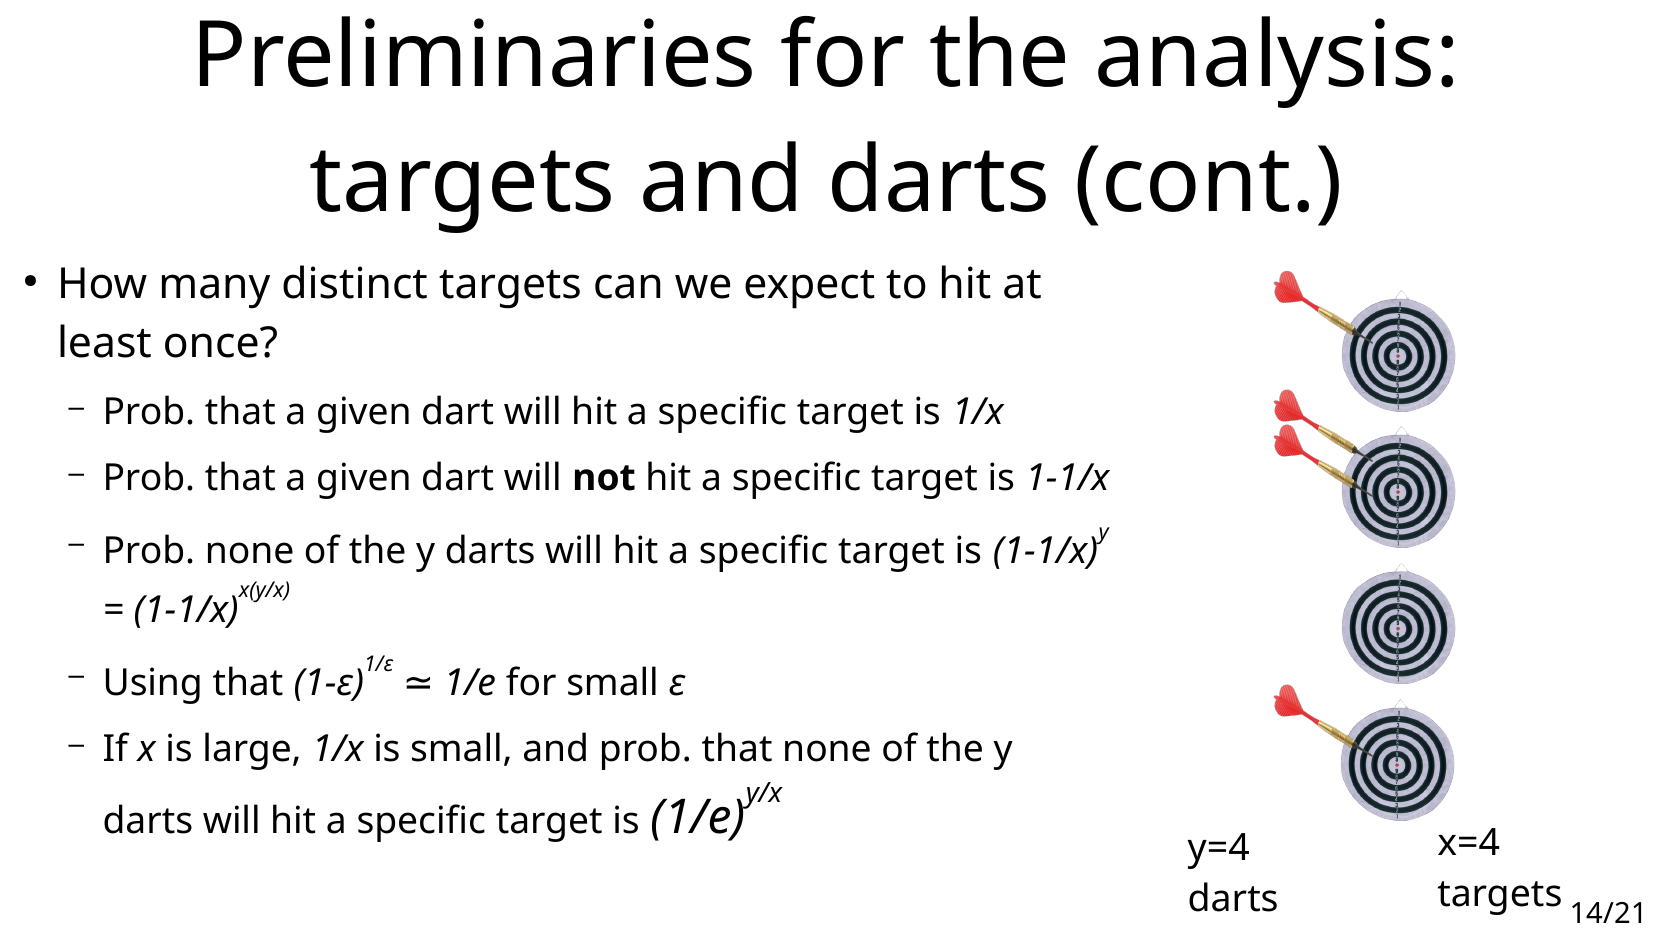

# Preliminaries for the analysis: targets and darts (cont.)
How many distinct targets can we expect to hit at least once?
Prob. that a given dart will hit a specific target is 1/x
Prob. that a given dart will not hit a specific target is 1-1/x
Prob. none of the y darts will hit a specific target is (1-1/x)y = (1-1/x)x(y/x)
Using that (1-ε)1/ε ≃ 1/e for small ε
If x is large, 1/x is small, and prob. that none of the y darts will hit a specific target is (1/e)y/x
x=4 targets
y=4 darts
14